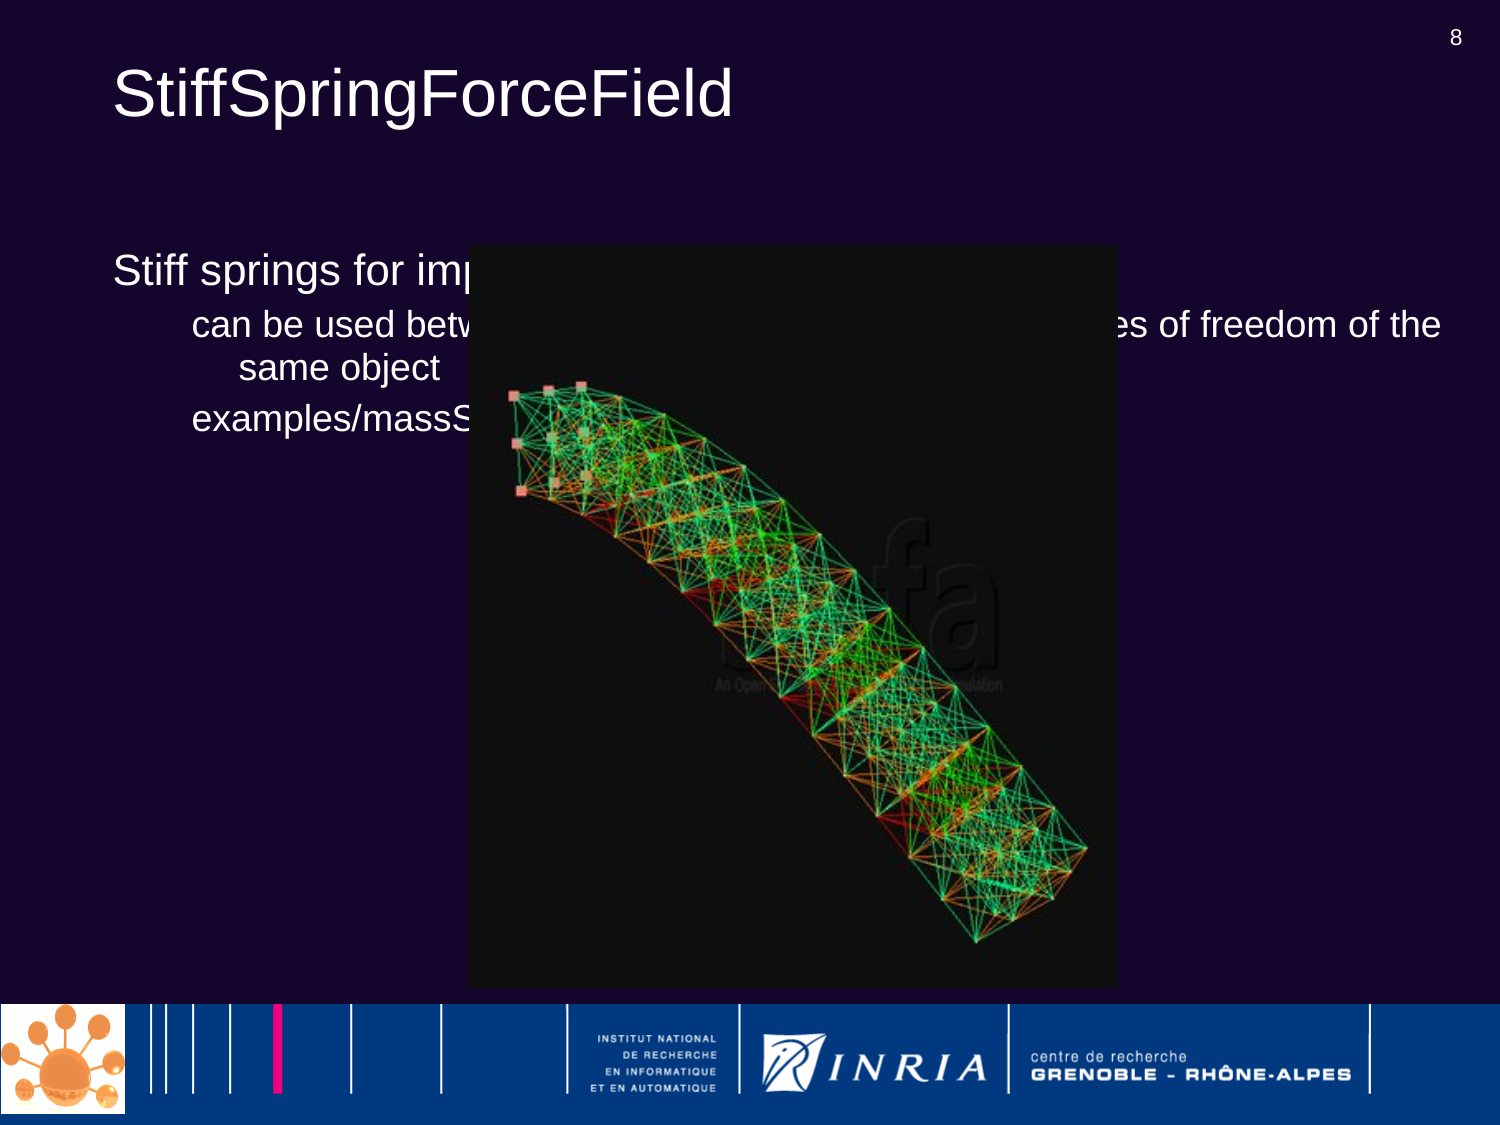

# StiffSpringForceField
Stiff springs for implicit integration
can be used between two objects or between the degrees of freedom of the same object
examples/massSpring.scn